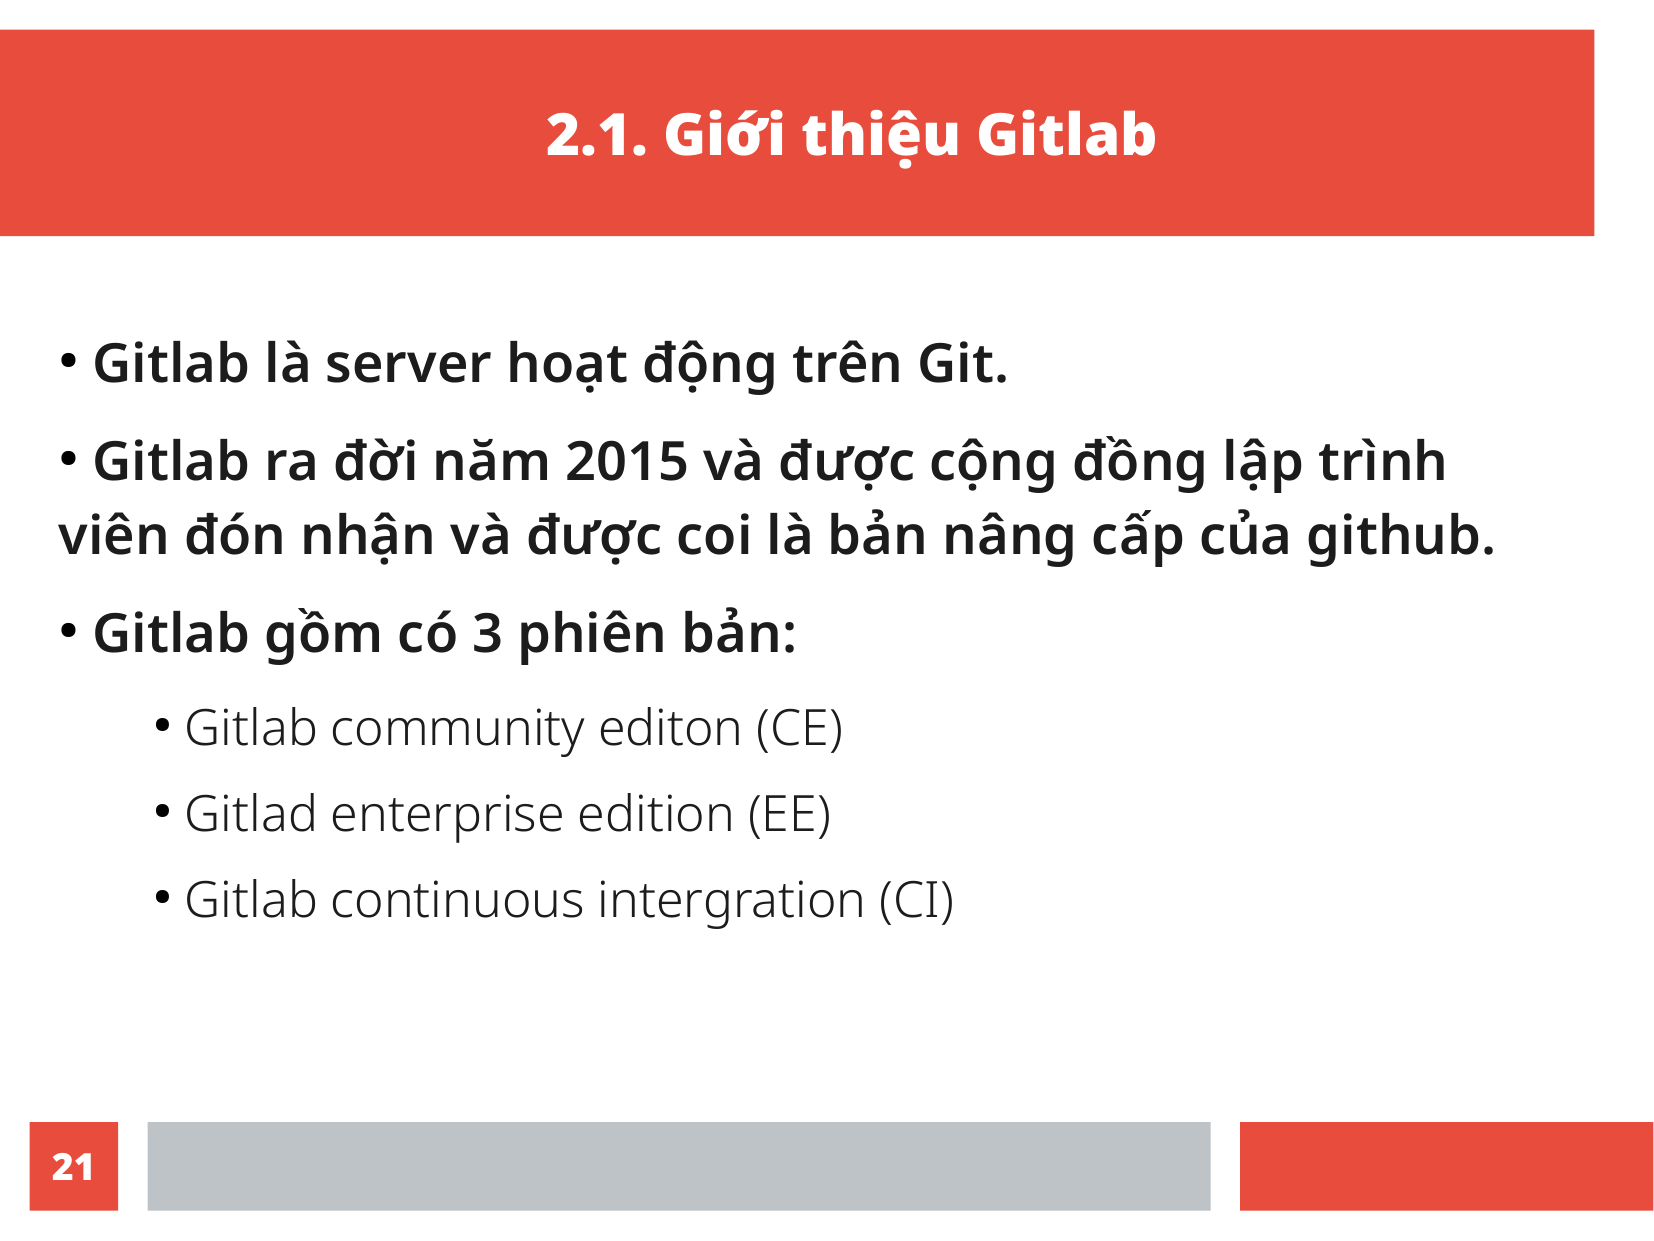

# 2.1. Giới thiệu Gitlab
 Gitlab là server hoạt động trên Git.
 Gitlab ra đời năm 2015 và được cộng đồng lập trình 	 viên đón nhận và được coi là bản nâng cấp của github.
 Gitlab gồm có 3 phiên bản:
 Gitlab community editon (CE)
 Gitlad enterprise edition (EE)
 Gitlab continuous intergration (CI)
21